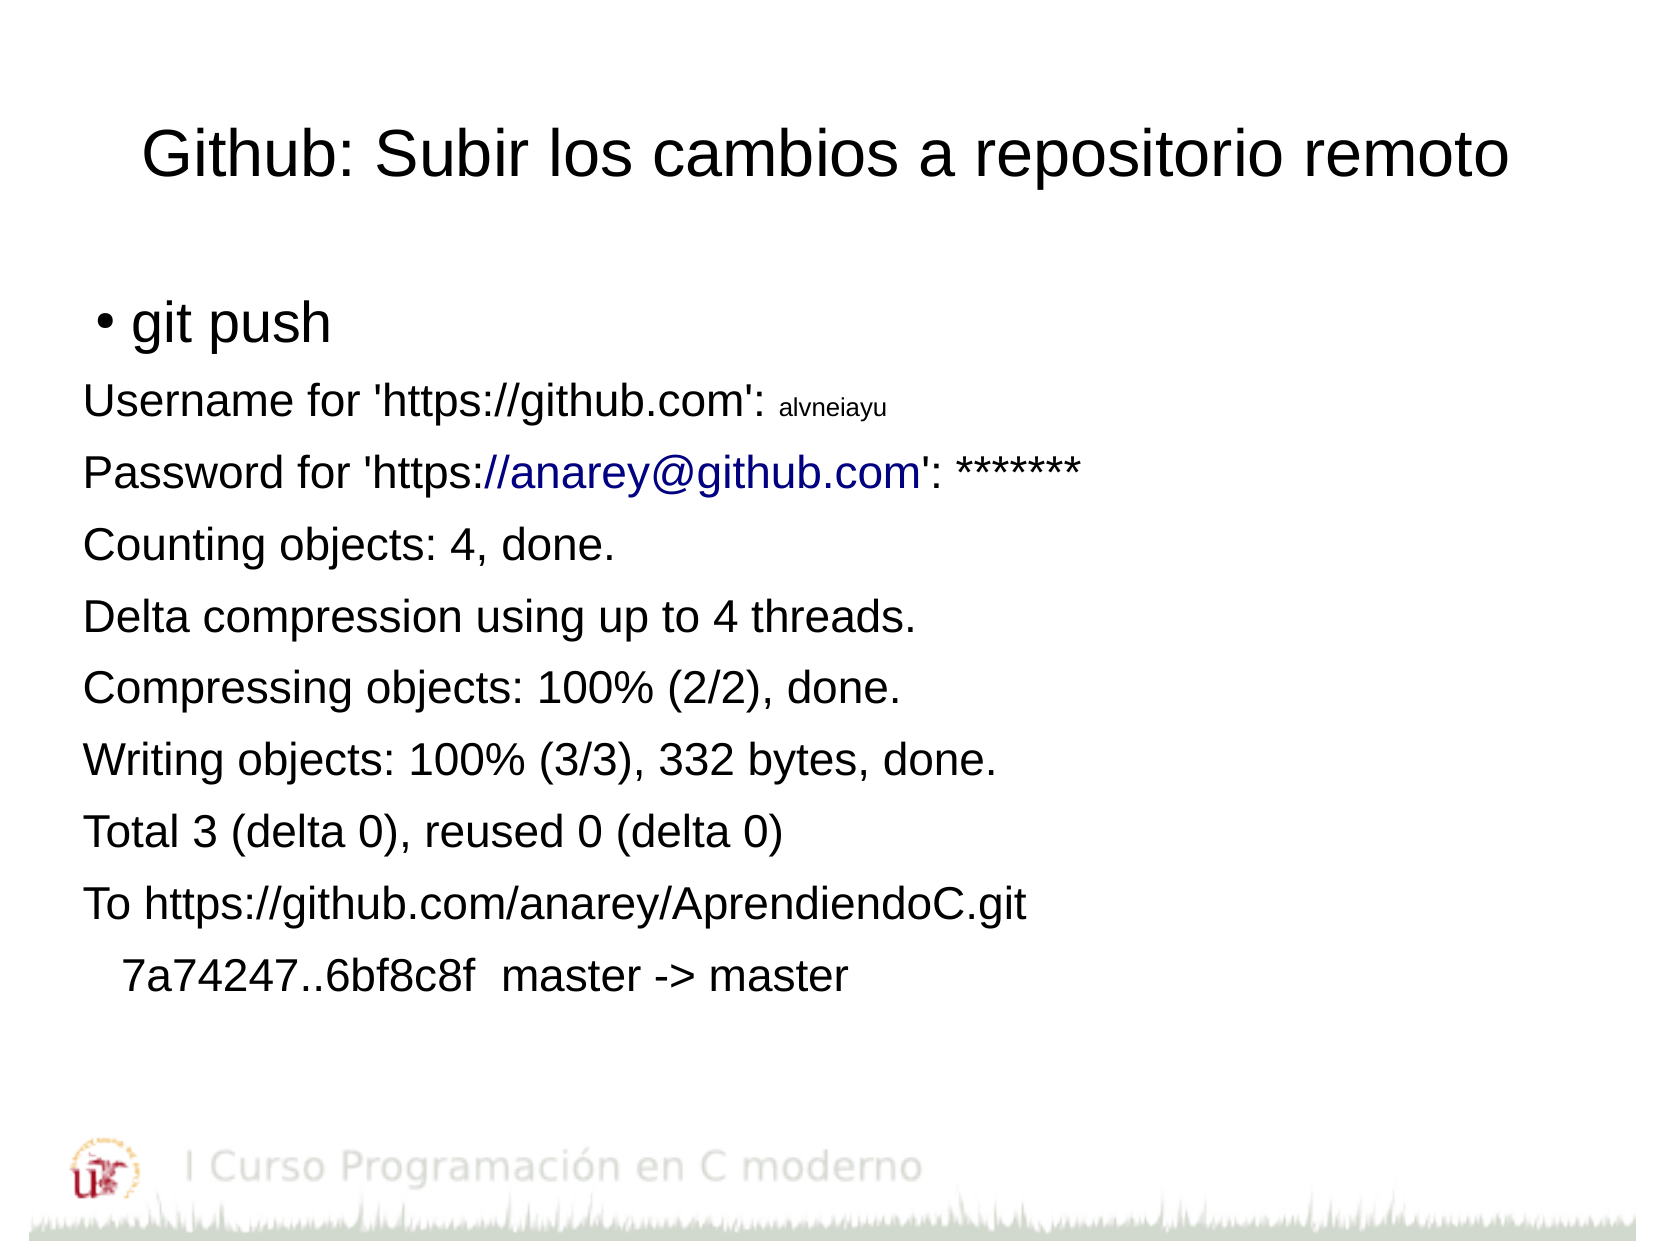

# Github: Subir los cambios a repositorio remoto
git push
Username for 'https://github.com': alvneiayu
Password for 'https://anarey@github.com': *******
Counting objects: 4, done.
Delta compression using up to 4 threads.
Compressing objects: 100% (2/2), done.
Writing objects: 100% (3/3), 332 bytes, done.
Total 3 (delta 0), reused 0 (delta 0)
To https://github.com/anarey/AprendiendoC.git
 7a74247..6bf8c8f master -> master